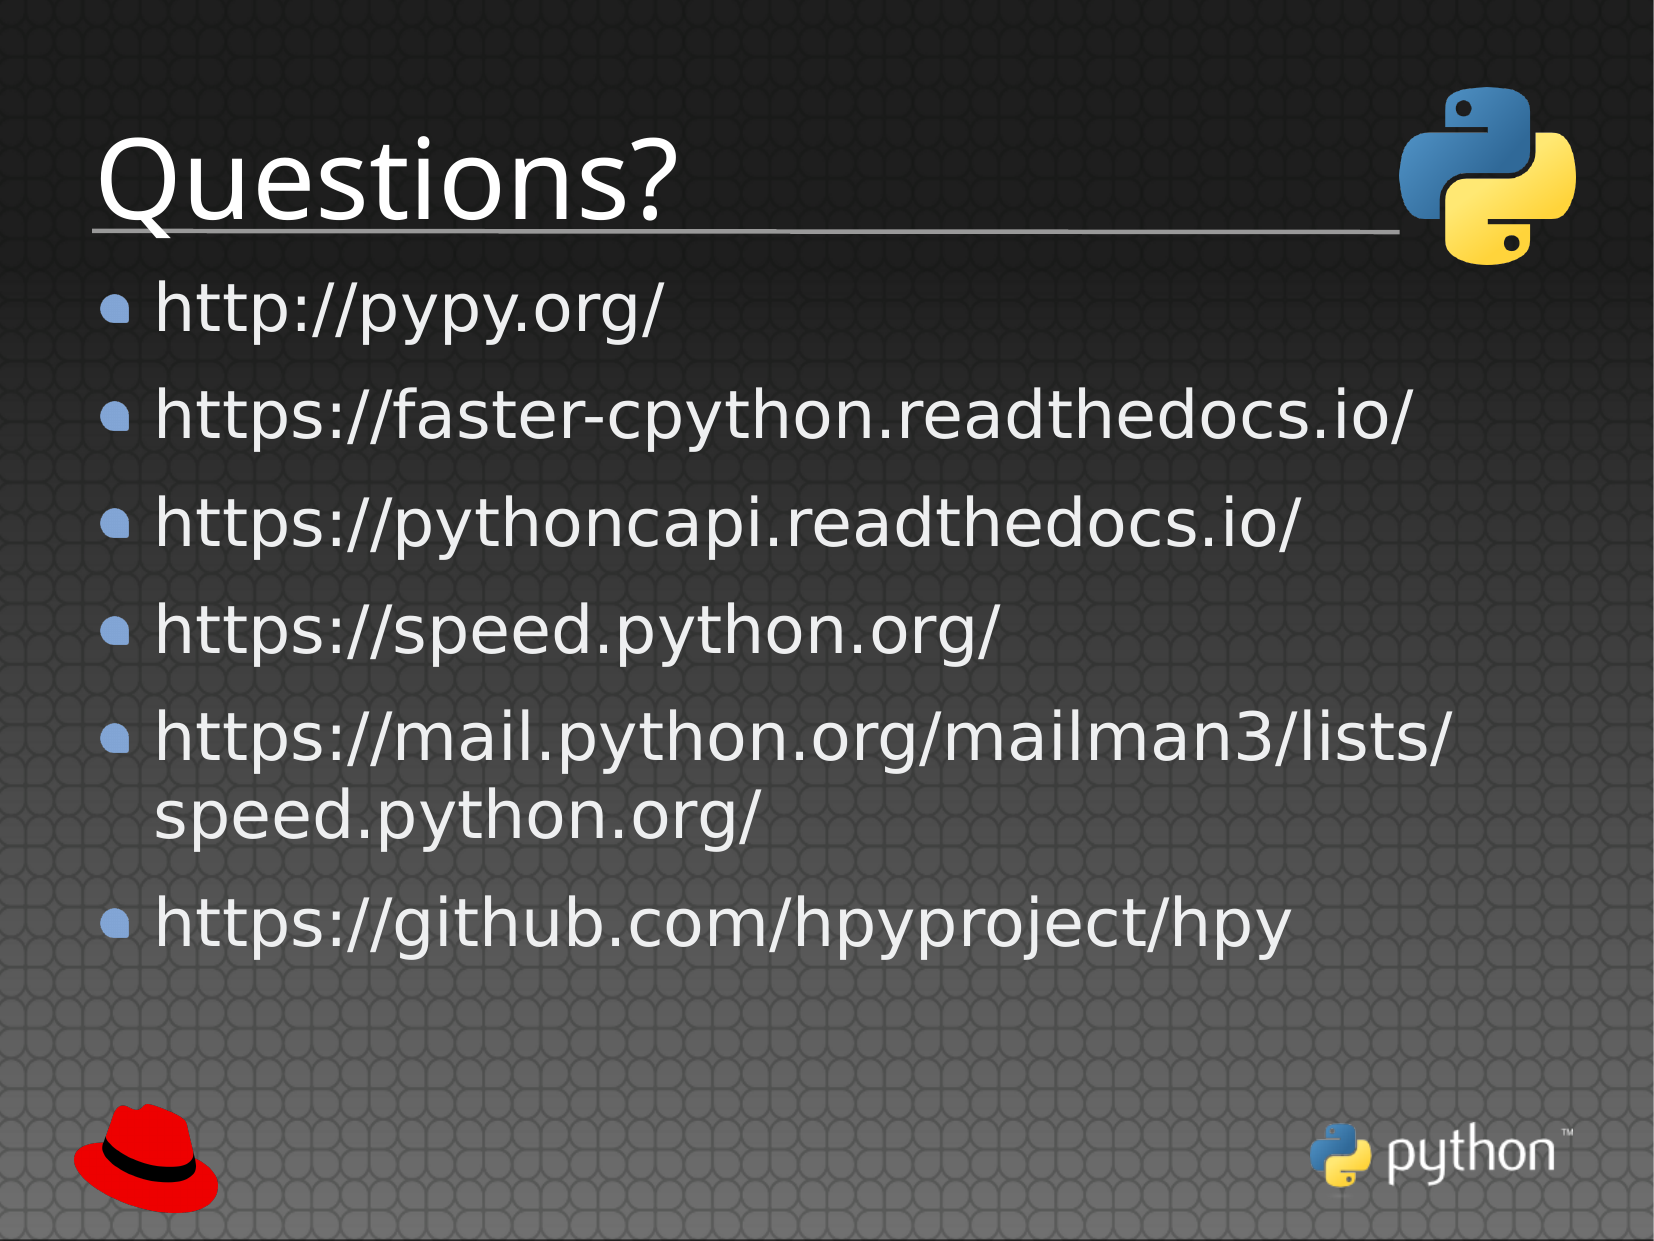

Questions?
# http://pypy.org/
https://faster-cpython.readthedocs.io/
https://pythoncapi.readthedocs.io/
https://speed.python.org/
https://mail.python.org/mailman3/lists/speed.python.org/
https://github.com/hpyproject/hpy